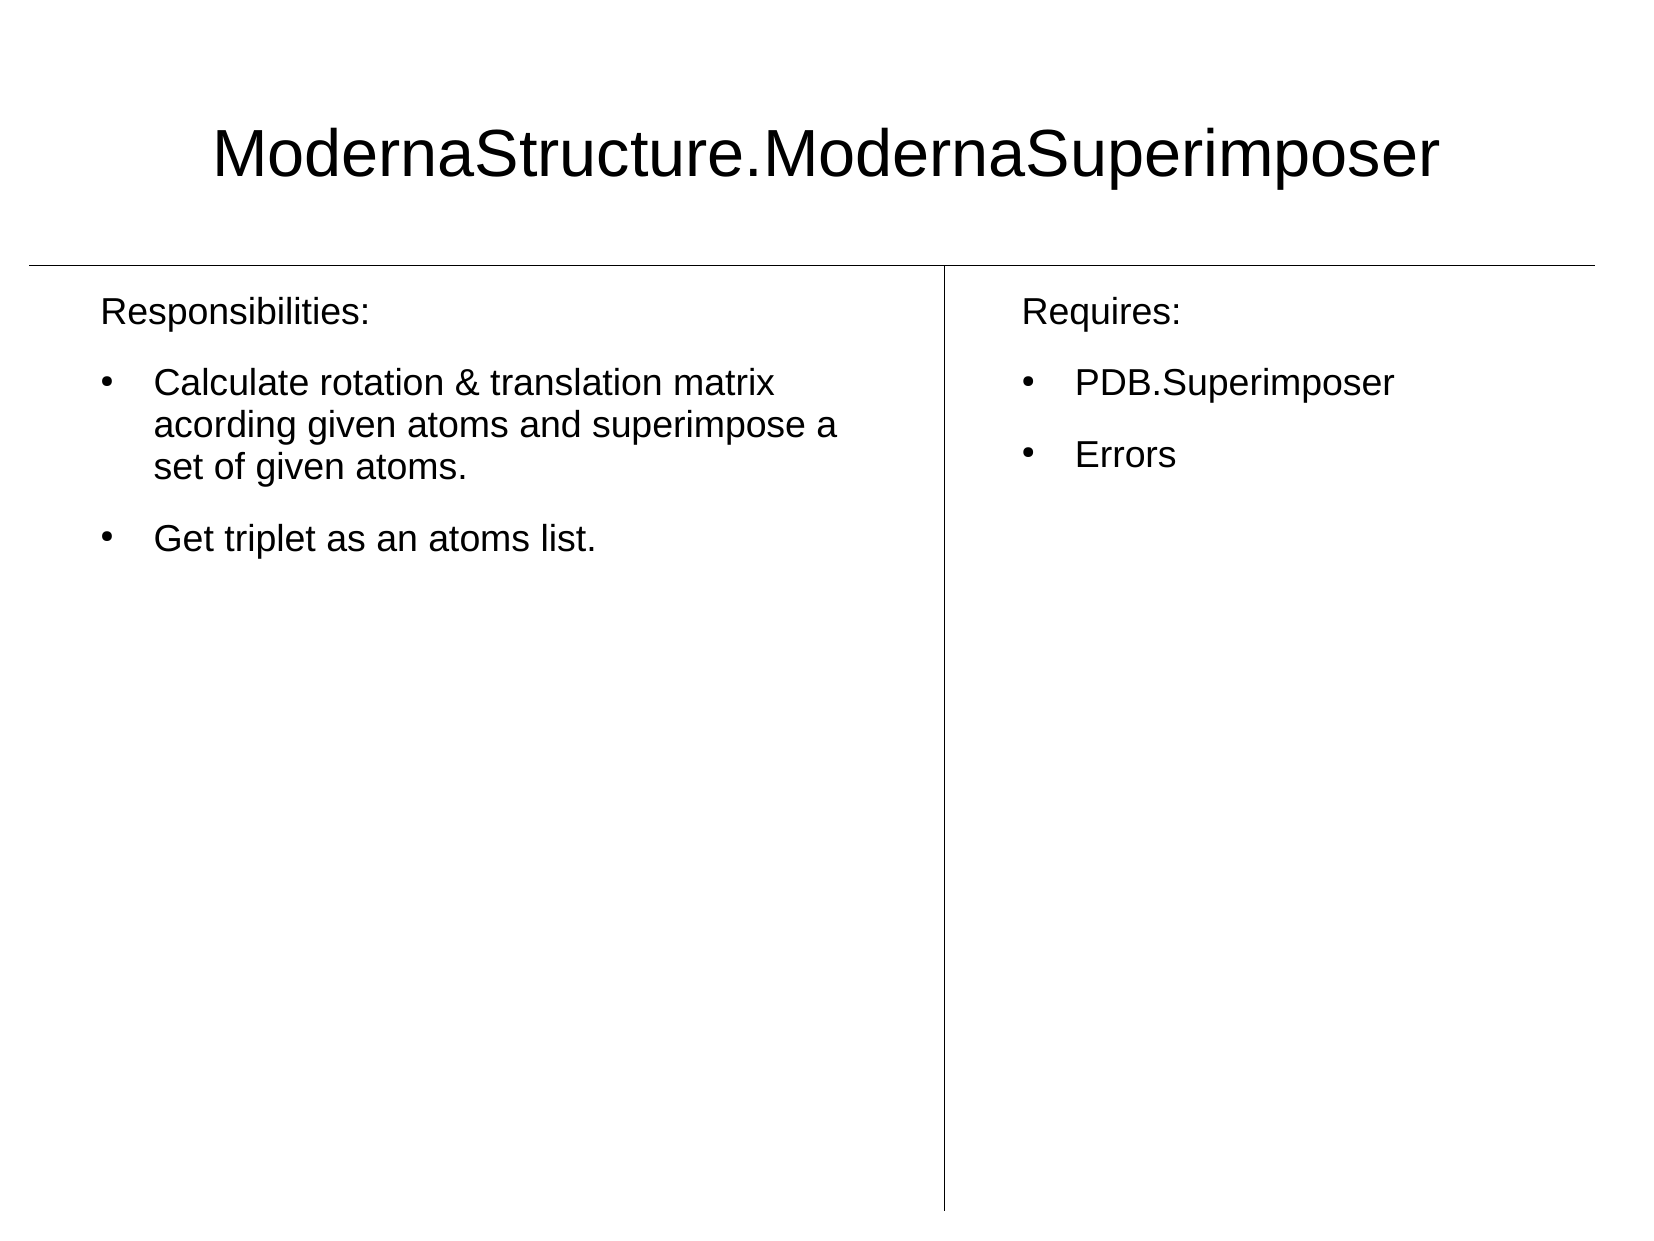

# ModernaStructure.ModernaSuperimposer
Responsibilities:
Calculate rotation & translation matrix acording given atoms and superimpose a set of given atoms.
Get triplet as an atoms list.
Requires:
PDB.Superimposer
Errors